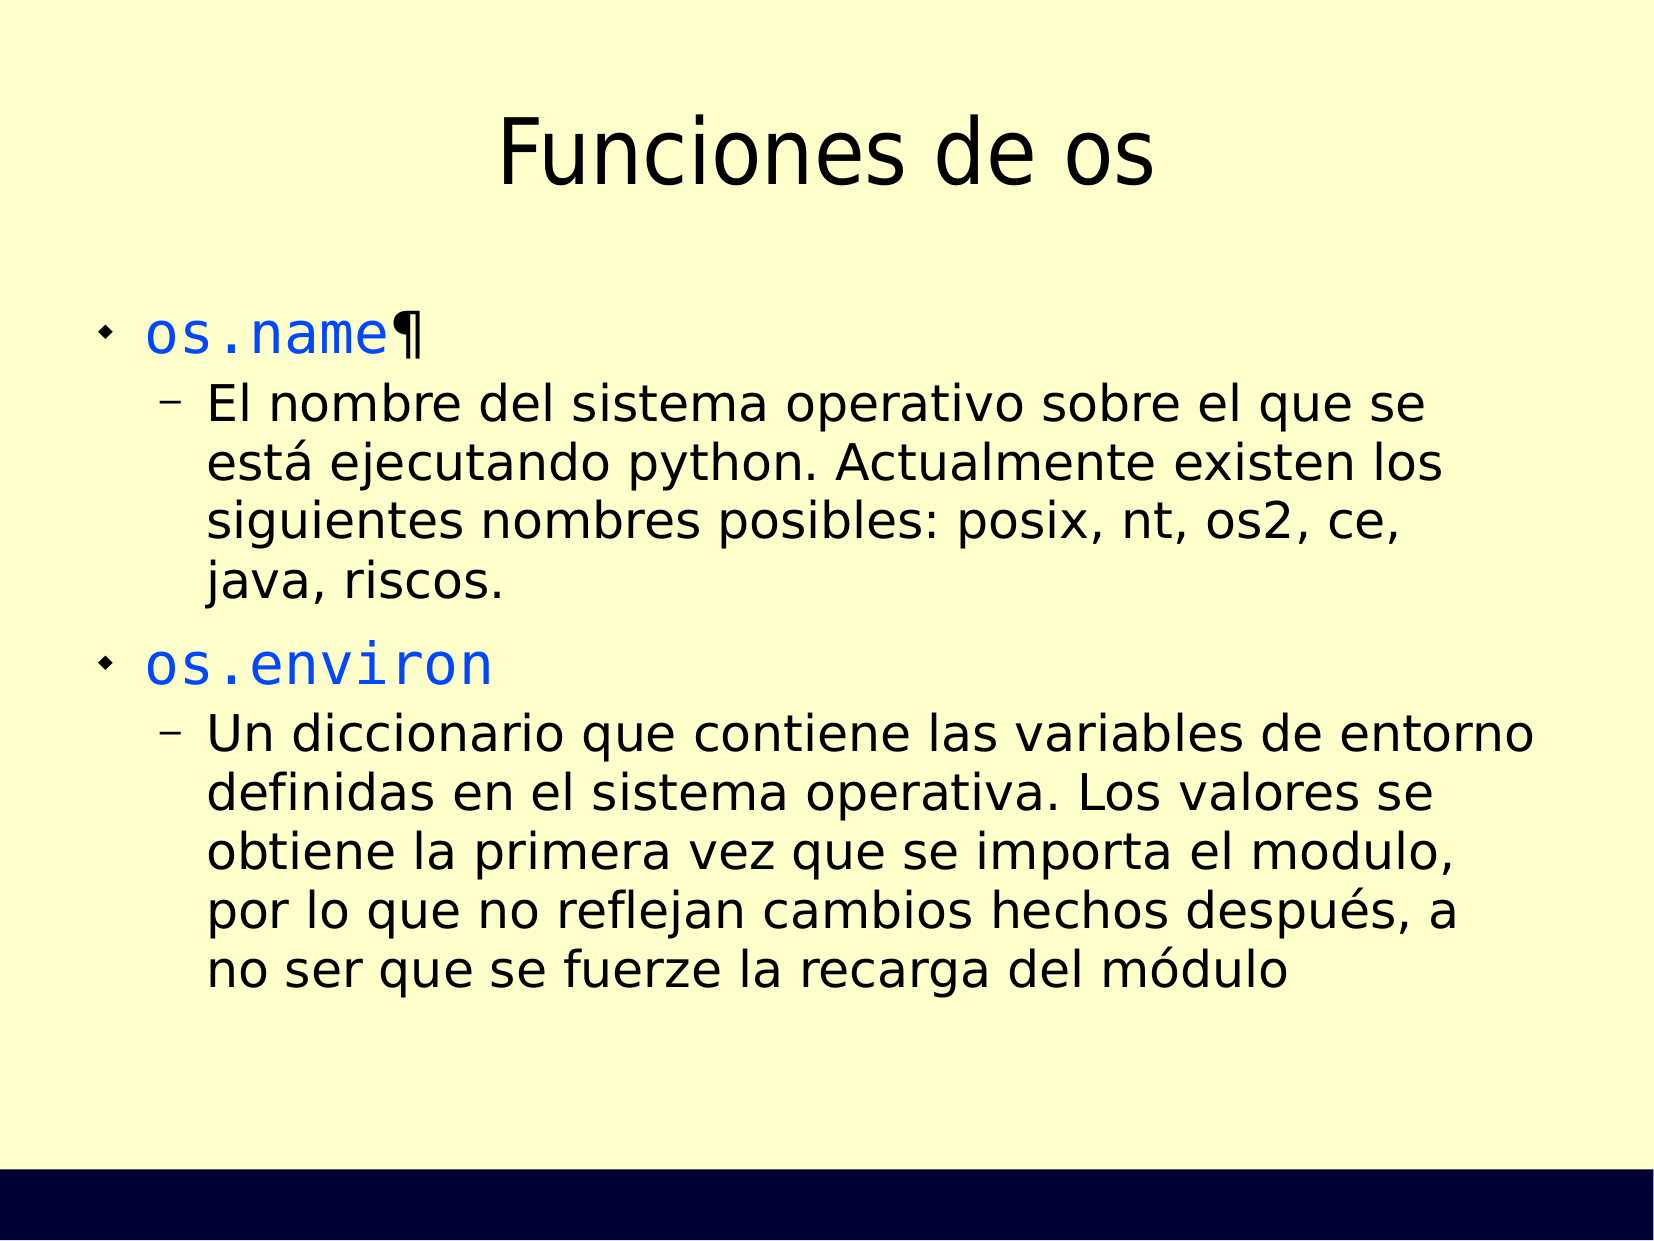

# Funciones de os
os.name¶
El nombre del sistema operativo sobre el que se está ejecutando python. Actualmente existen los siguientes nombres posibles: posix, nt, os2, ce, java, riscos.
os.environ
Un diccionario que contiene las variables de entorno definidas en el sistema operativa. Los valores se obtiene la primera vez que se importa el modulo, por lo que no reflejan cambios hechos después, a no ser que se fuerze la recarga del módulo